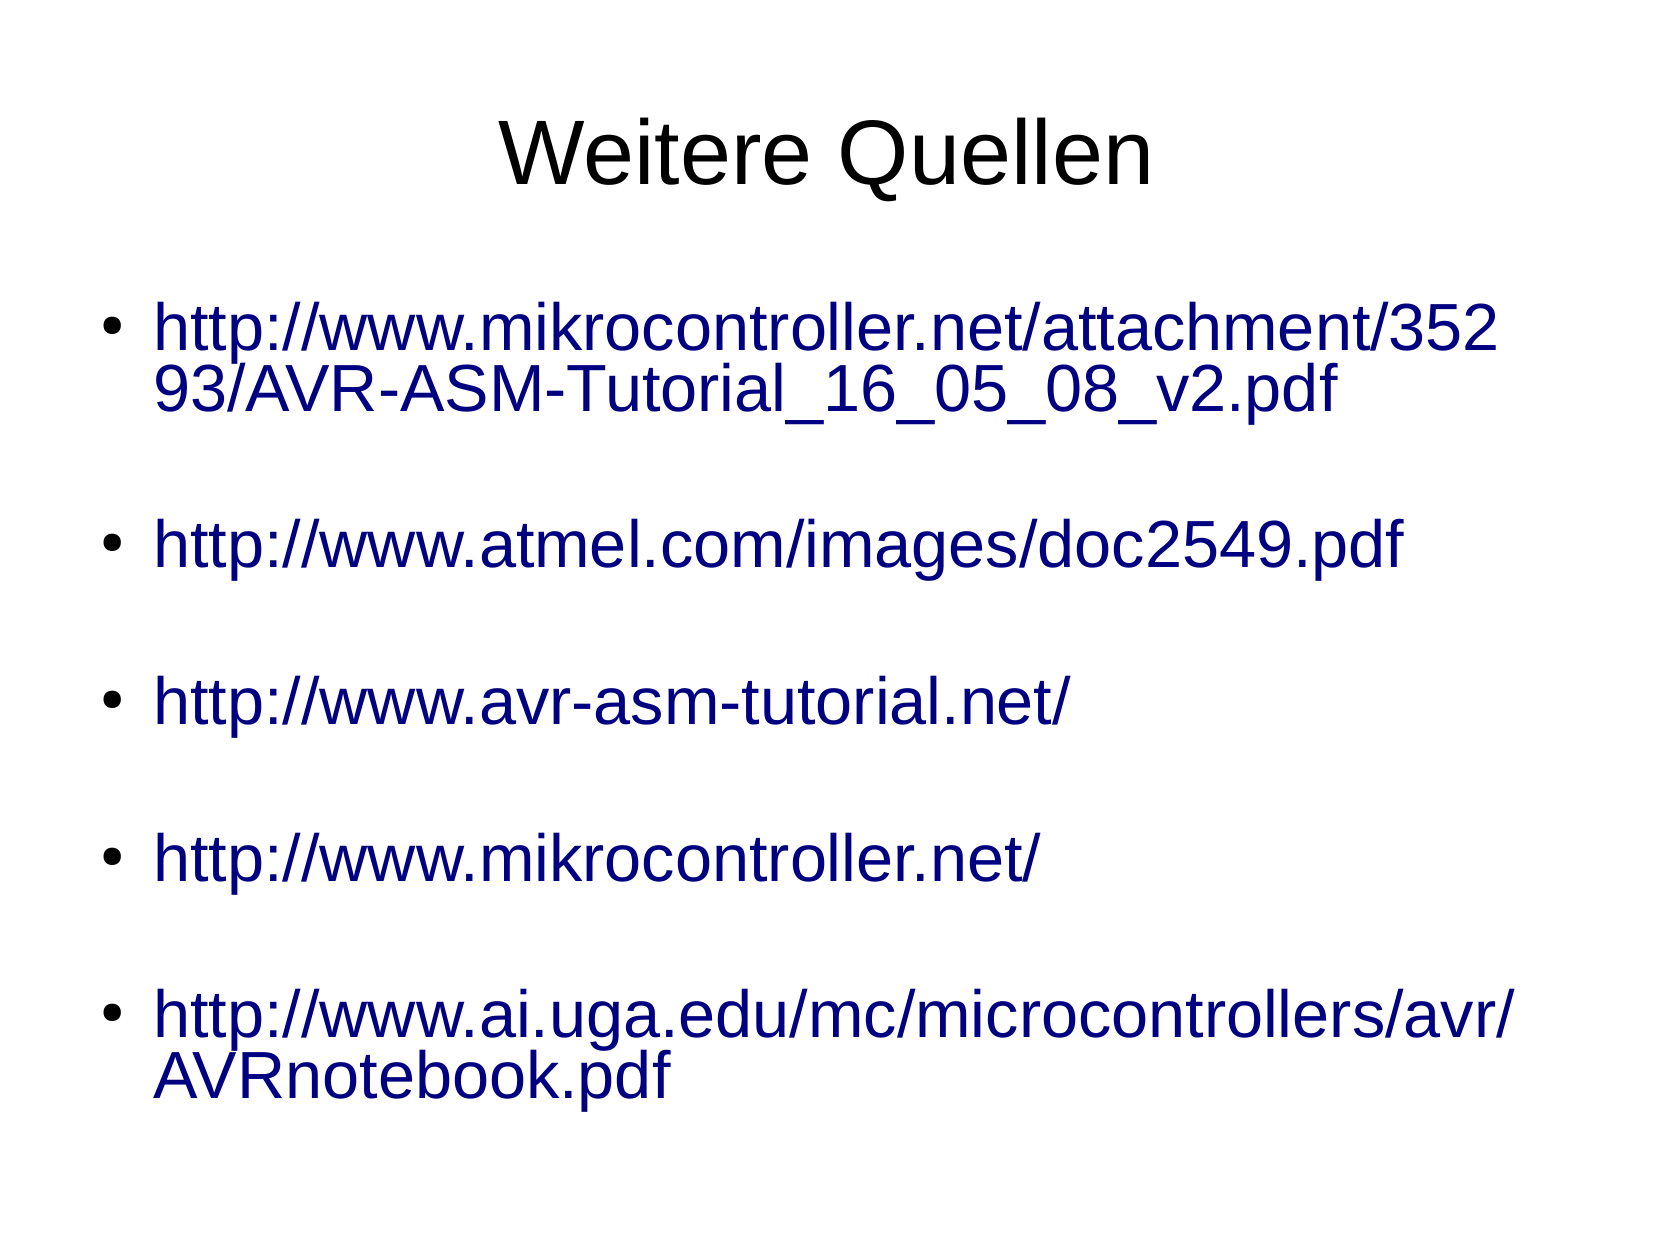

# Weitere Quellen
http://www.mikrocontroller.net/attachment/35293/AVR-ASM-Tutorial_16_05_08_v2.pdf
http://www.atmel.com/images/doc2549.pdf
http://www.avr-asm-tutorial.net/
http://www.mikrocontroller.net/
http://www.ai.uga.edu/mc/microcontrollers/avr/AVRnotebook.pdf